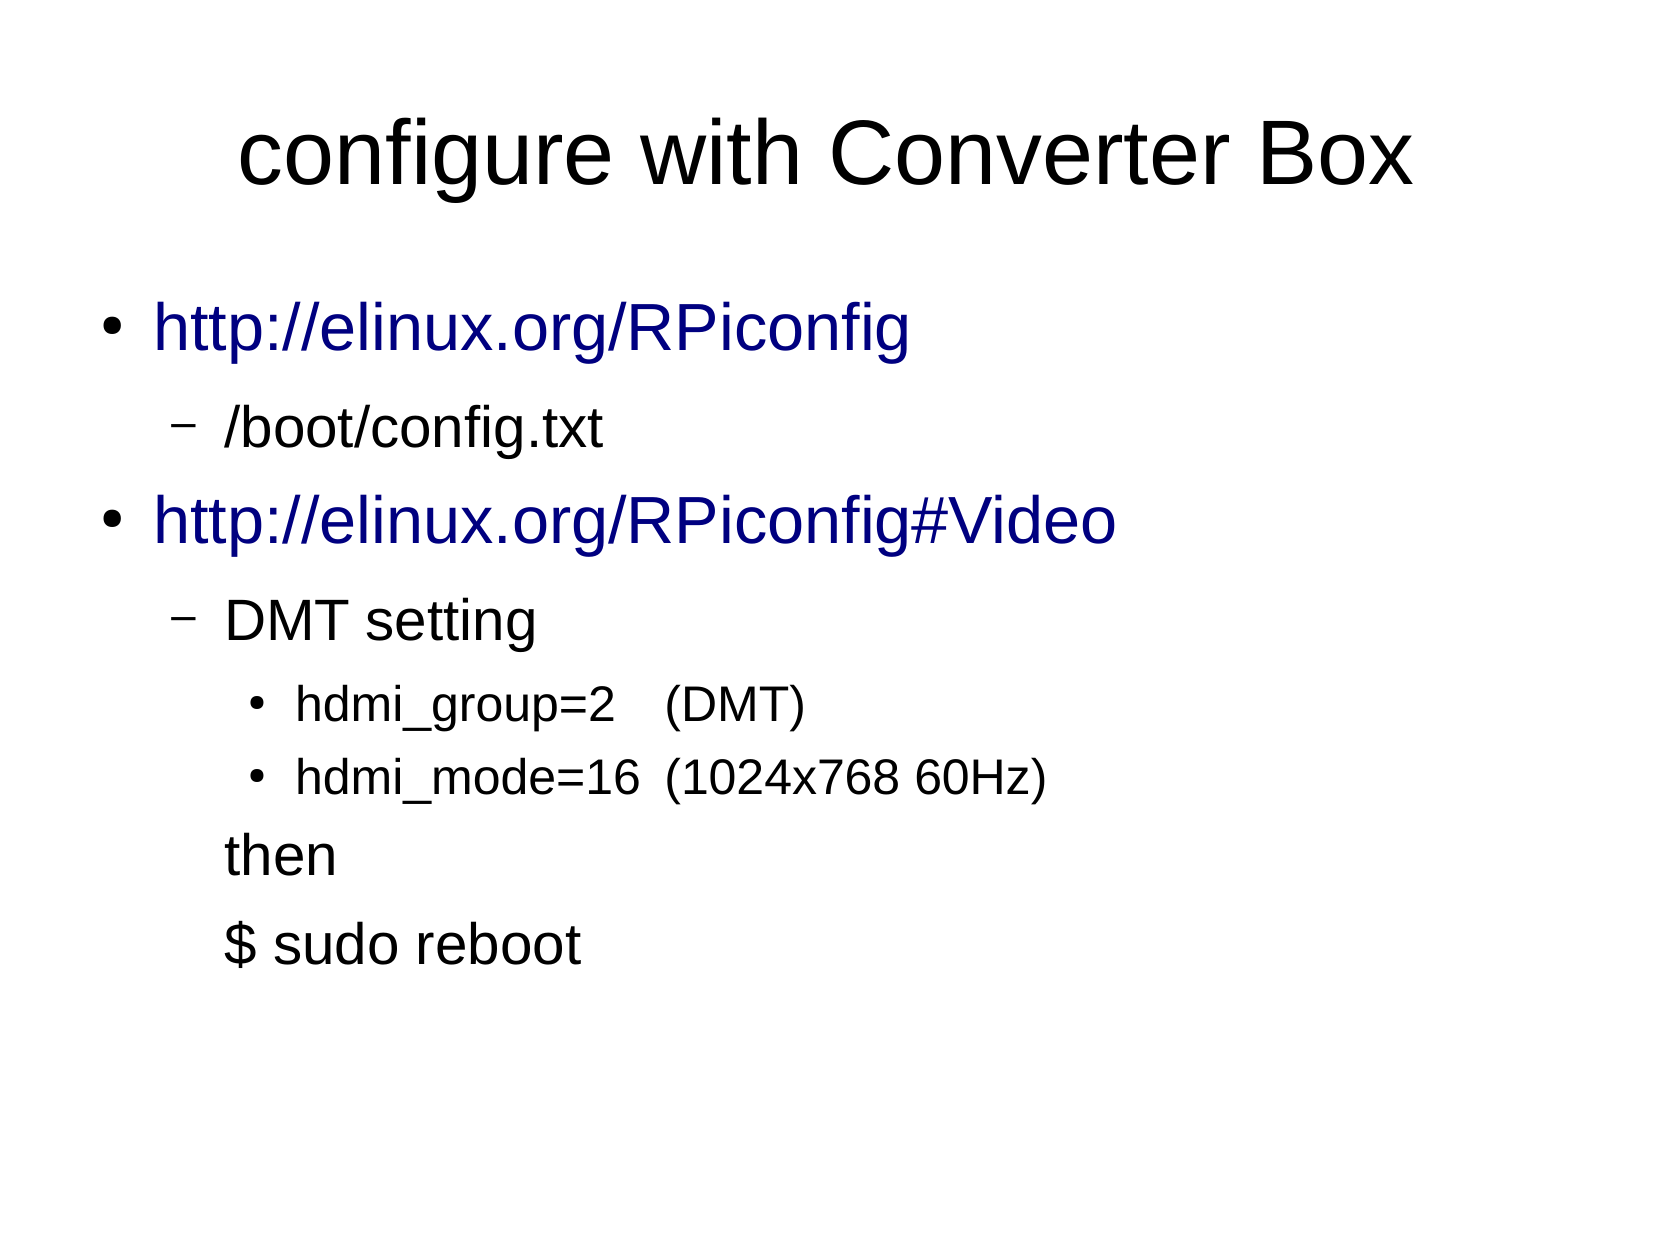

# configure with Converter Box
http://elinux.org/RPiconfig
/boot/config.txt
http://elinux.org/RPiconfig#Video
DMT setting
hdmi_group=2	(DMT)
hdmi_mode=16	(1024x768 60Hz)
then
$ sudo reboot